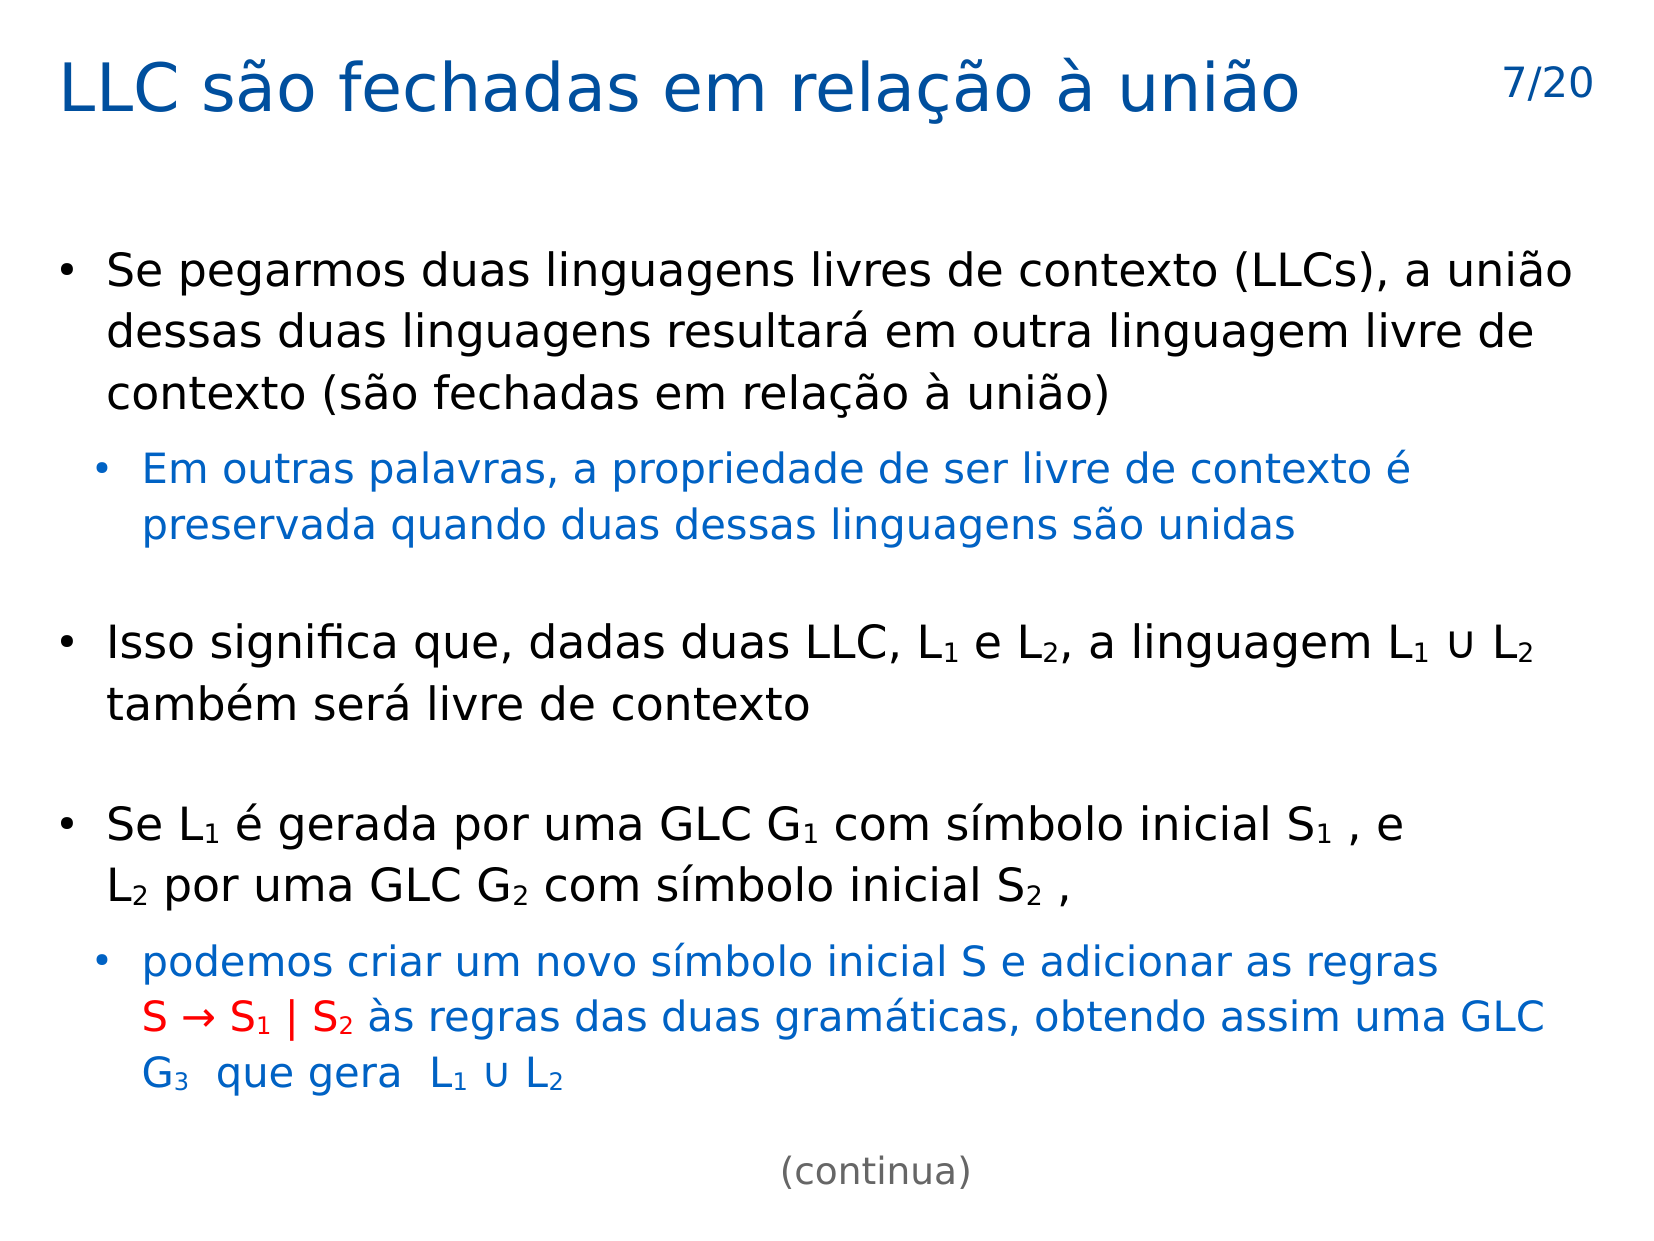

# LLC são fechadas em relação à união
7
Se pegarmos duas linguagens livres de contexto (LLCs), a união dessas duas linguagens resultará em outra linguagem livre de contexto (são fechadas em relação à união)
Em outras palavras, a propriedade de ser livre de contexto é preservada quando duas dessas linguagens são unidas
Isso significa que, dadas duas LLC, L1 e L2, a linguagem L1 ∪ L2 também será livre de contexto
Se L1 é gerada por uma GLC G1 com símbolo inicial S1 , e
L2 por uma GLC G2 com símbolo inicial S2 ,
podemos criar um novo símbolo inicial S e adicionar as regras
S → S1 | S2 às regras das duas gramáticas, obtendo assim uma GLC G3 que gera L1 ∪ L2
(continua)